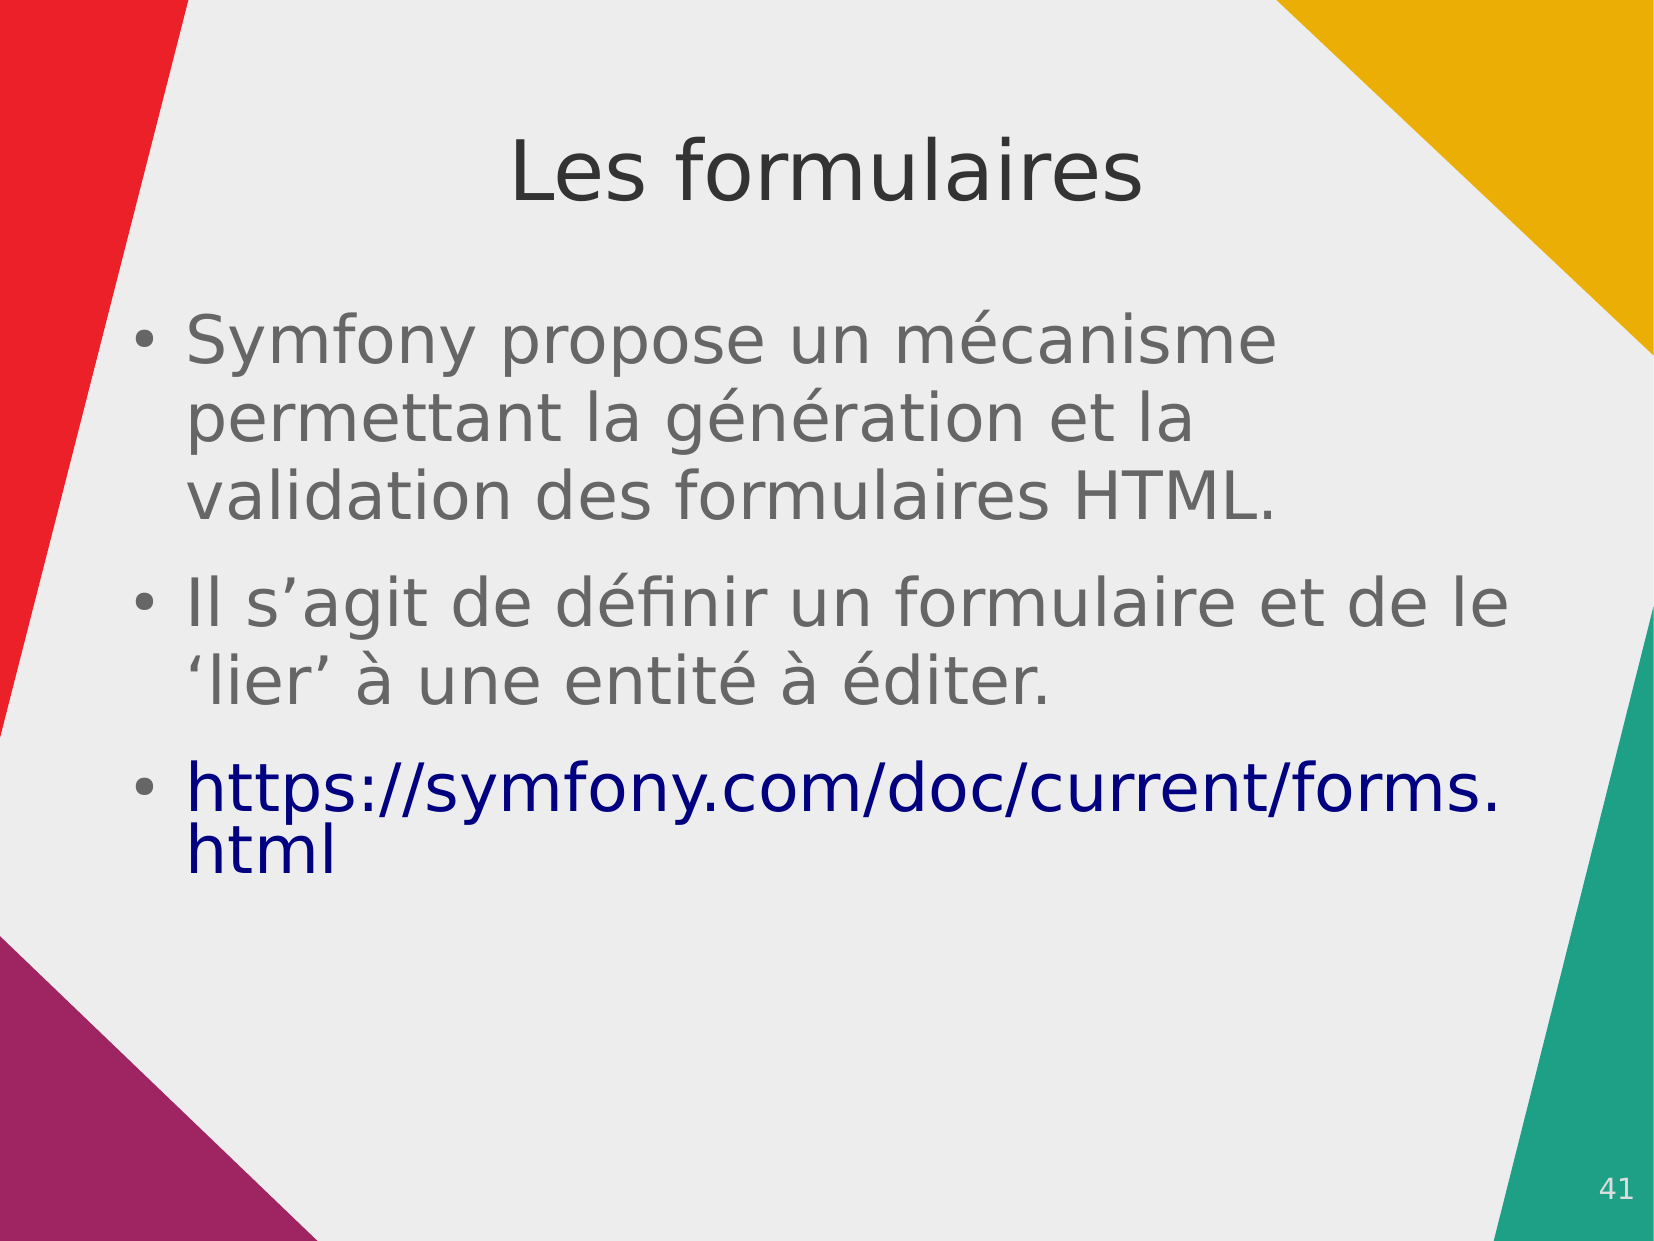

# Les formulaires
Symfony propose un mécanisme permettant la génération et la validation des formulaires HTML.
Il s’agit de définir un formulaire et de le ‘lier’ à une entité à éditer.
https://symfony.com/doc/current/forms.html
41